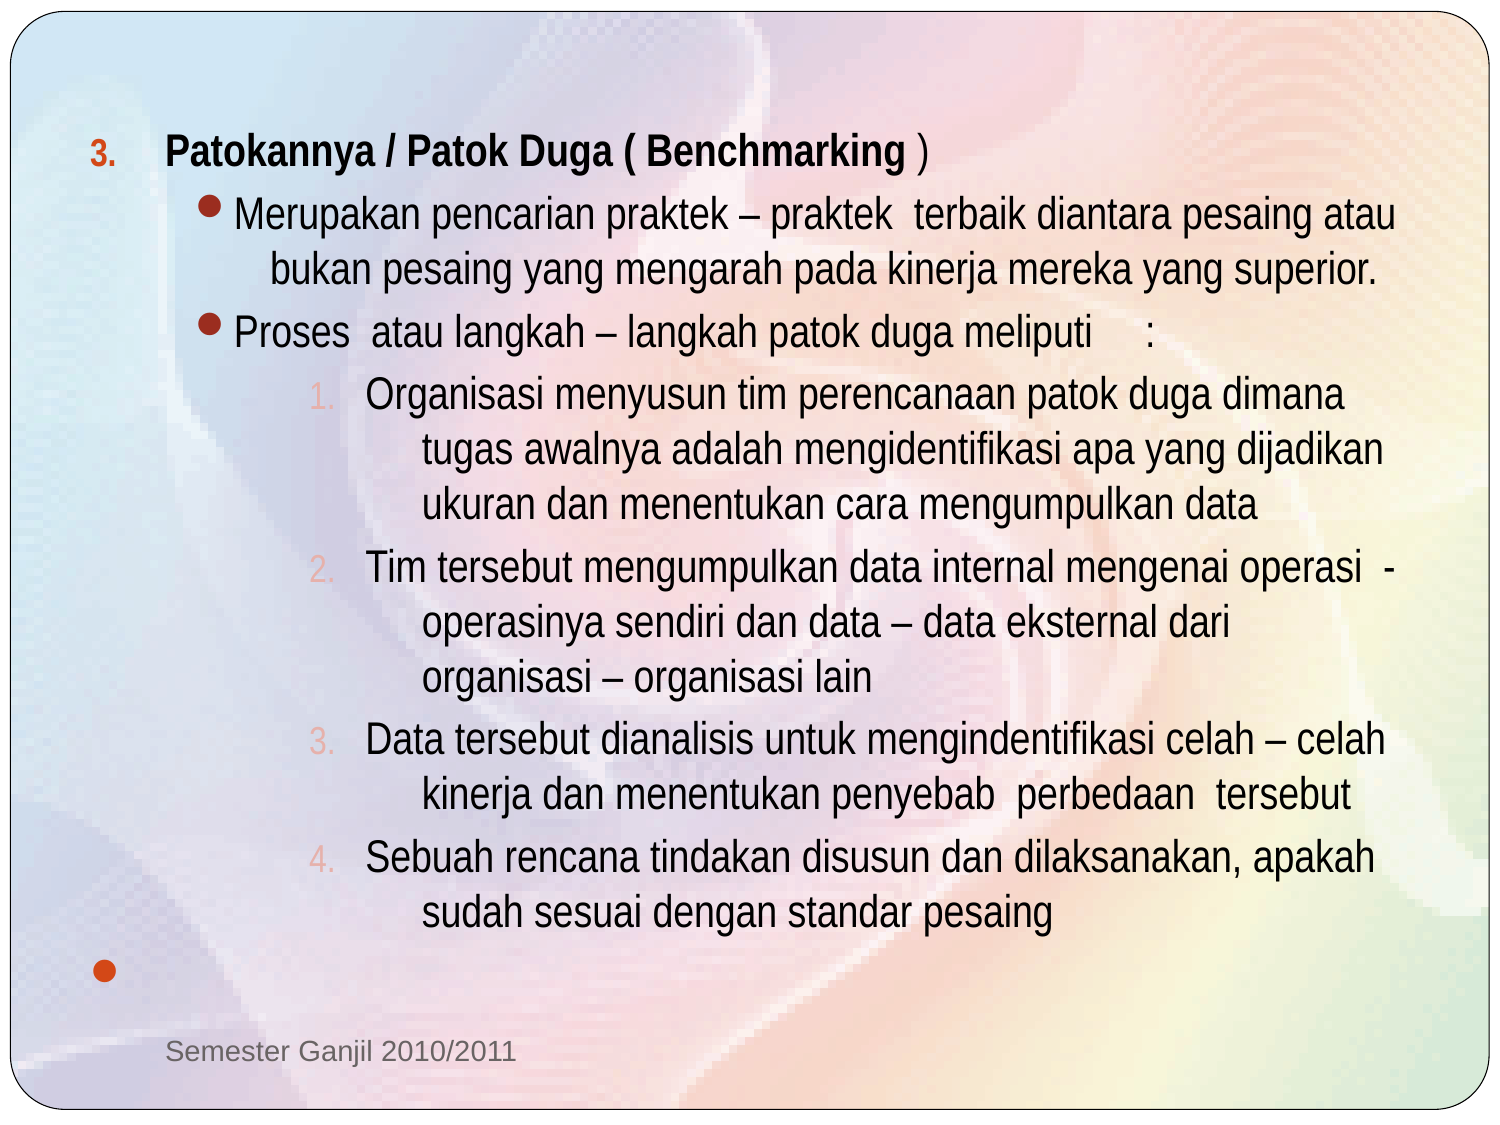

# Patokannya / Patok Duga ( Benchmarking )
Merupakan pencarian praktek – praktek terbaik diantara pesaing atau bukan pesaing yang mengarah pada kinerja mereka yang superior.
Proses atau langkah – langkah patok duga meliputi :
Organisasi menyusun tim perencanaan patok duga dimana tugas awalnya adalah mengidentifikasi apa yang dijadikan ukuran dan menentukan cara mengumpulkan data
Tim tersebut mengumpulkan data internal mengenai operasi - operasinya sendiri dan data – data eksternal dari organisasi – organisasi lain
Data tersebut dianalisis untuk mengindentifikasi celah – celah kinerja dan menentukan penyebab perbedaan tersebut
Sebuah rencana tindakan disusun dan dilaksanakan, apakah sudah sesuai dengan standar pesaing
Semester Ganjil 2010/2011